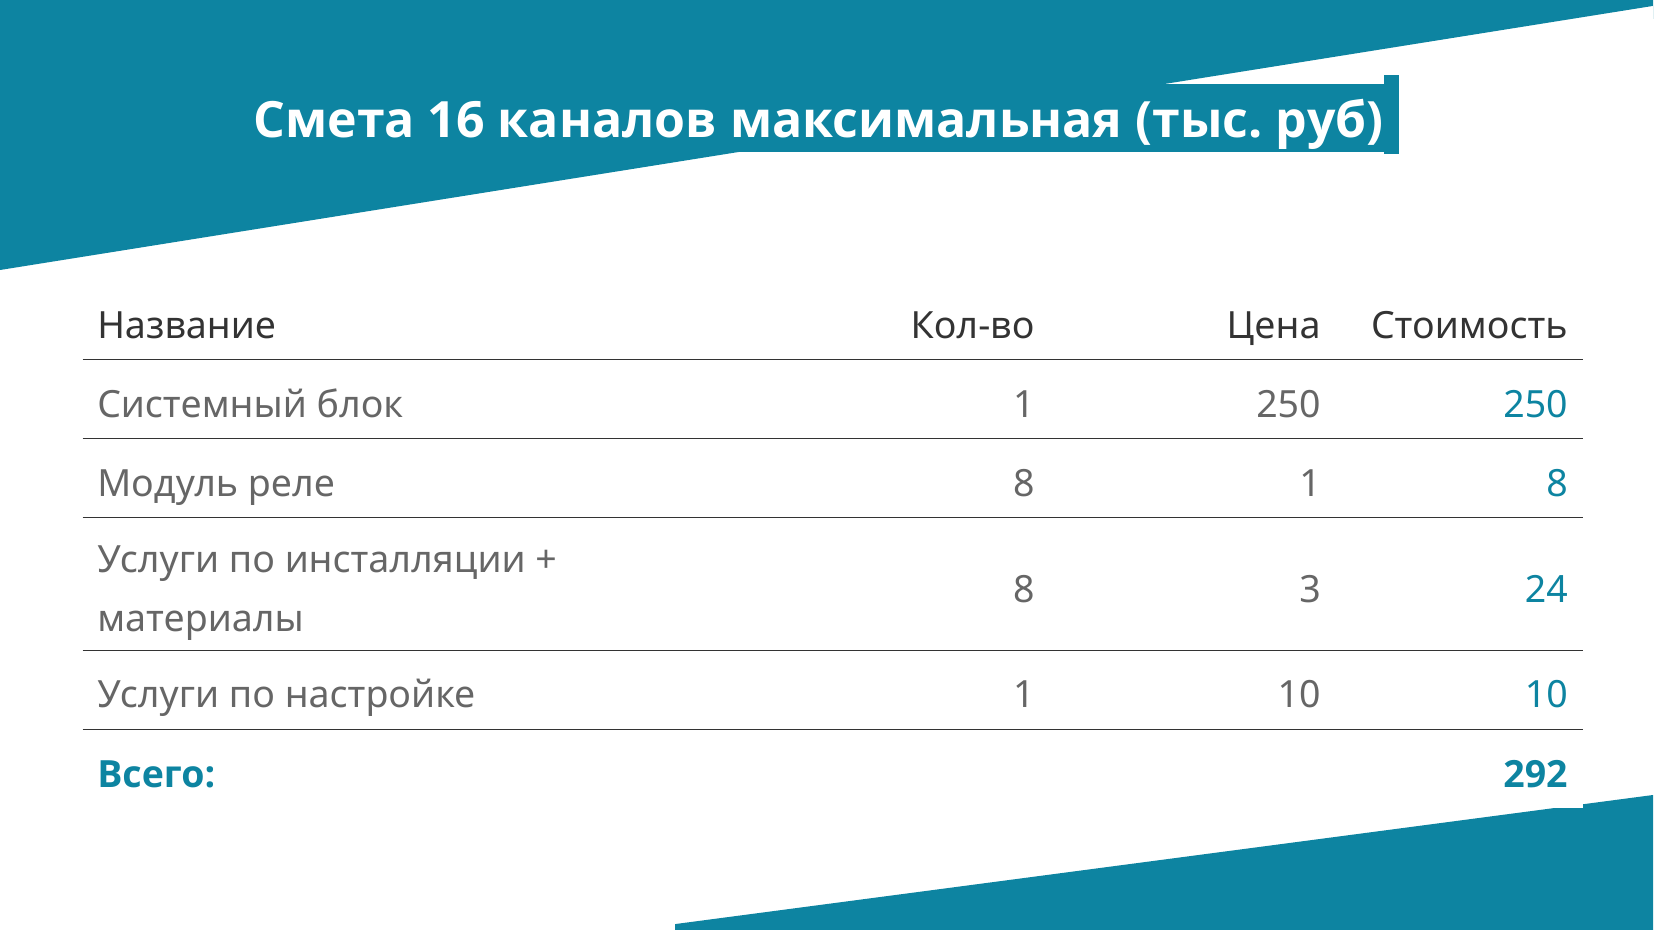

# Смета 16 каналов максимальная (тыс. руб)
| Название | Кол-во | Цена | Стоимость |
| --- | --- | --- | --- |
| Системный блок | 1 | 250 | 250 |
| Модуль реле | 8 | 1 | 8 |
| Услуги по инсталляции + материалы | 8 | 3 | 24 |
| Услуги по настройке | 1 | 10 | 10 |
| Всего: | | | 292 |